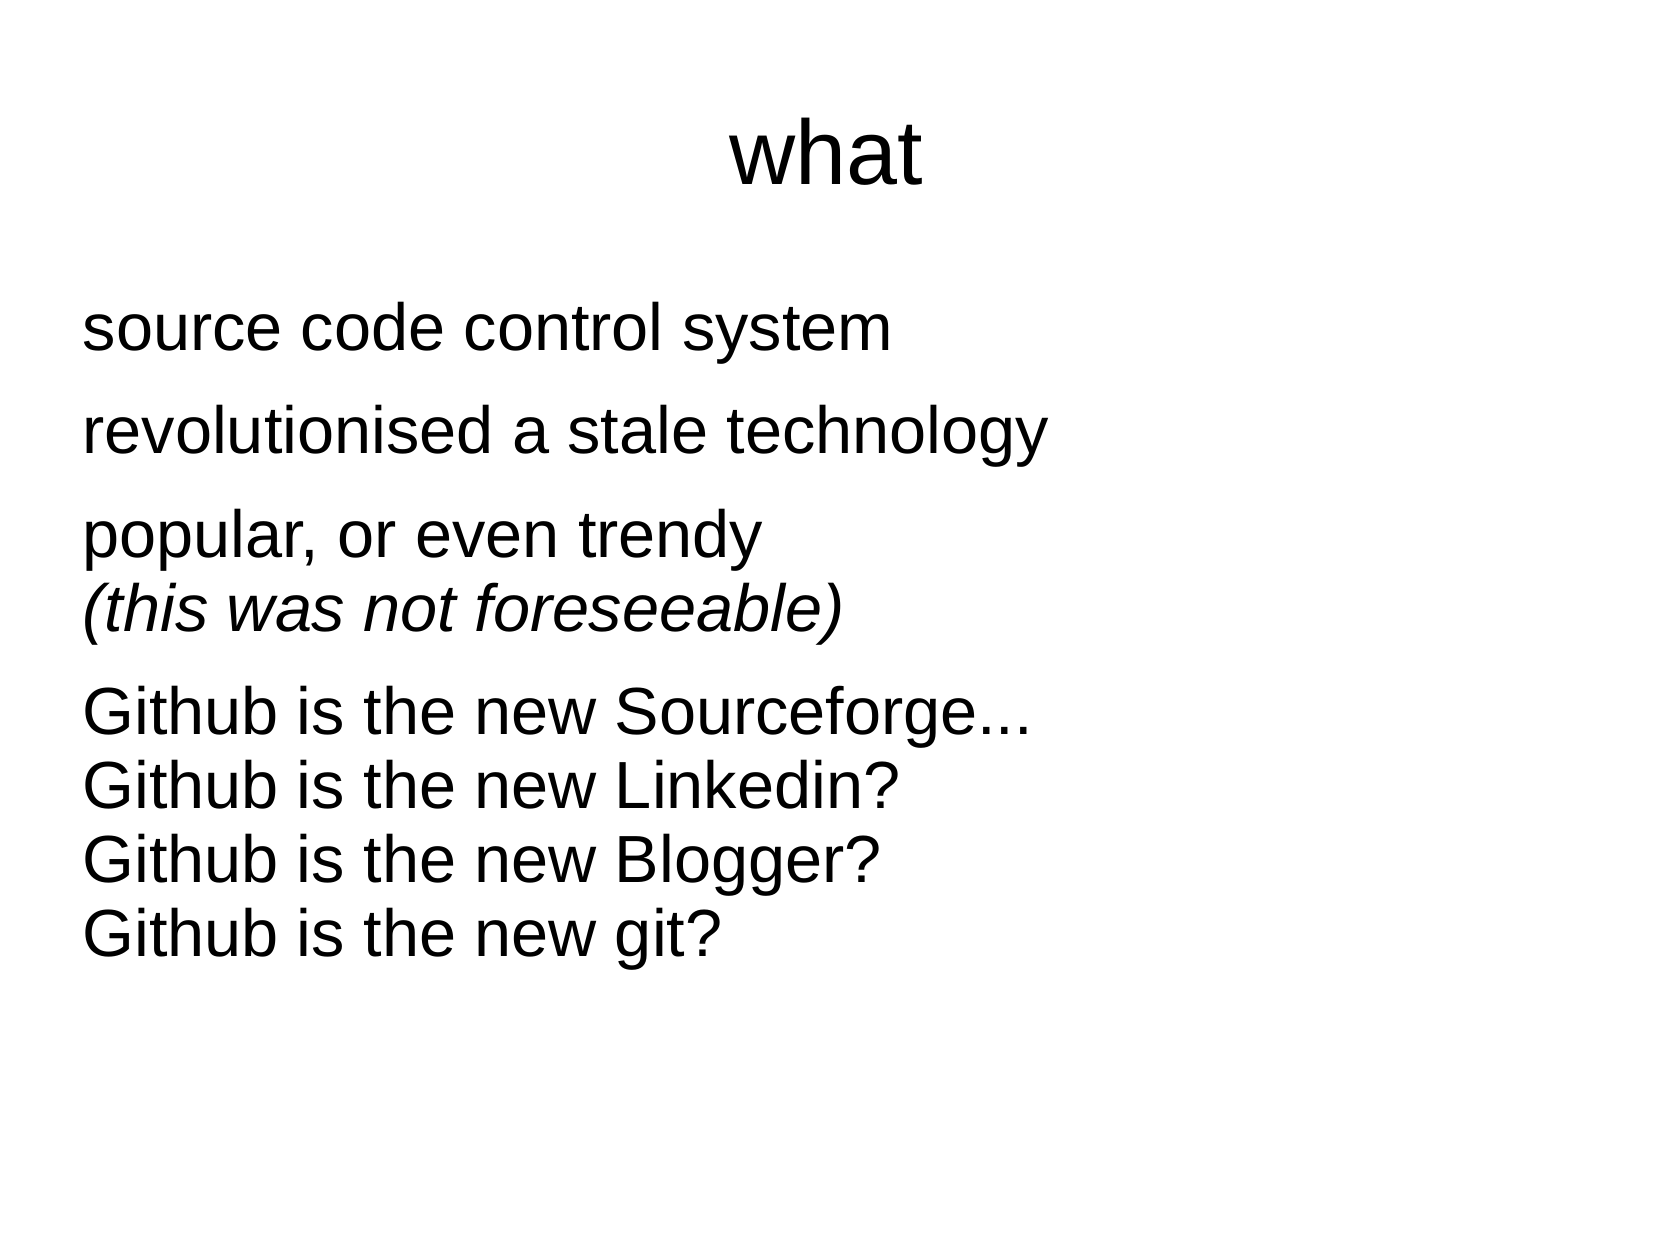

# what
source code control system
revolutionised a stale technology
popular, or even trendy
(this was not foreseeable)
Github is the new Sourceforge...
Github is the new Linkedin?
Github is the new Blogger?
Github is the new git?